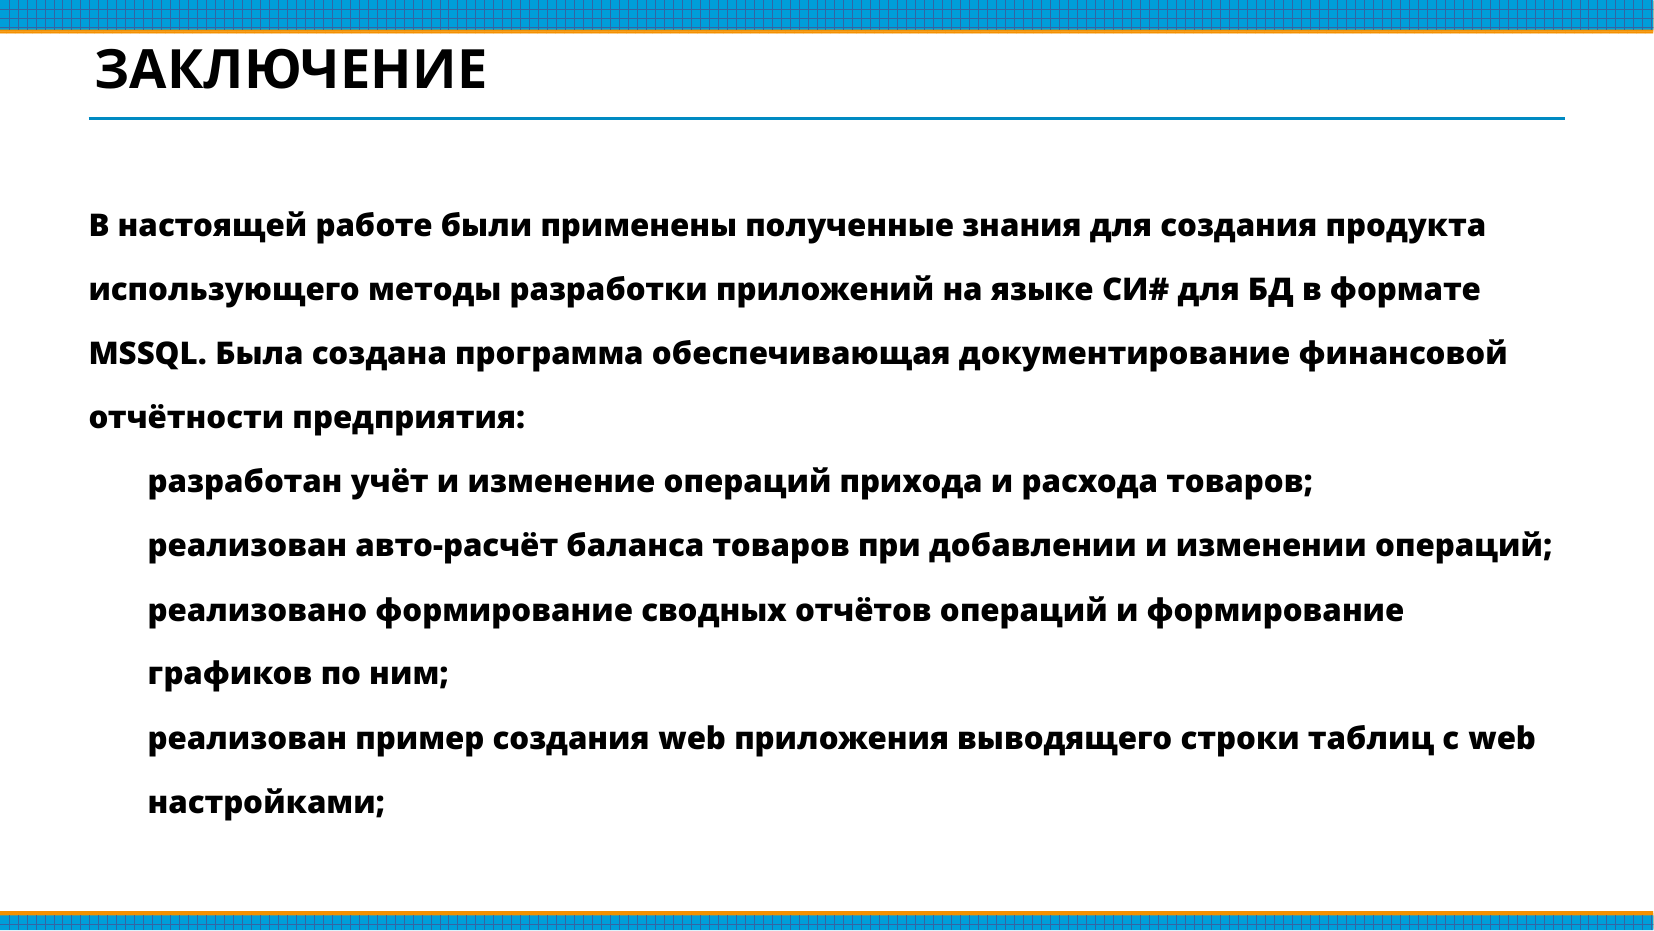

ЗАКЛЮЧЕНИЕ
# В настоящей работе были применены полученные знания для создания продукта использующего методы разработки приложений на языке СИ# для БД в формате MSSQL. Была создана программа обеспечивающая документирование финансовой отчётности предприятия:
разработан учёт и изменение операций прихода и расхода товаров;
реализован авто-расчёт баланса товаров при добавлении и изменении операций;
реализовано формирование сводных отчётов операций и формирование графиков по ним;
реализован пример создания web приложения выводящего строки таблиц с web настройками;